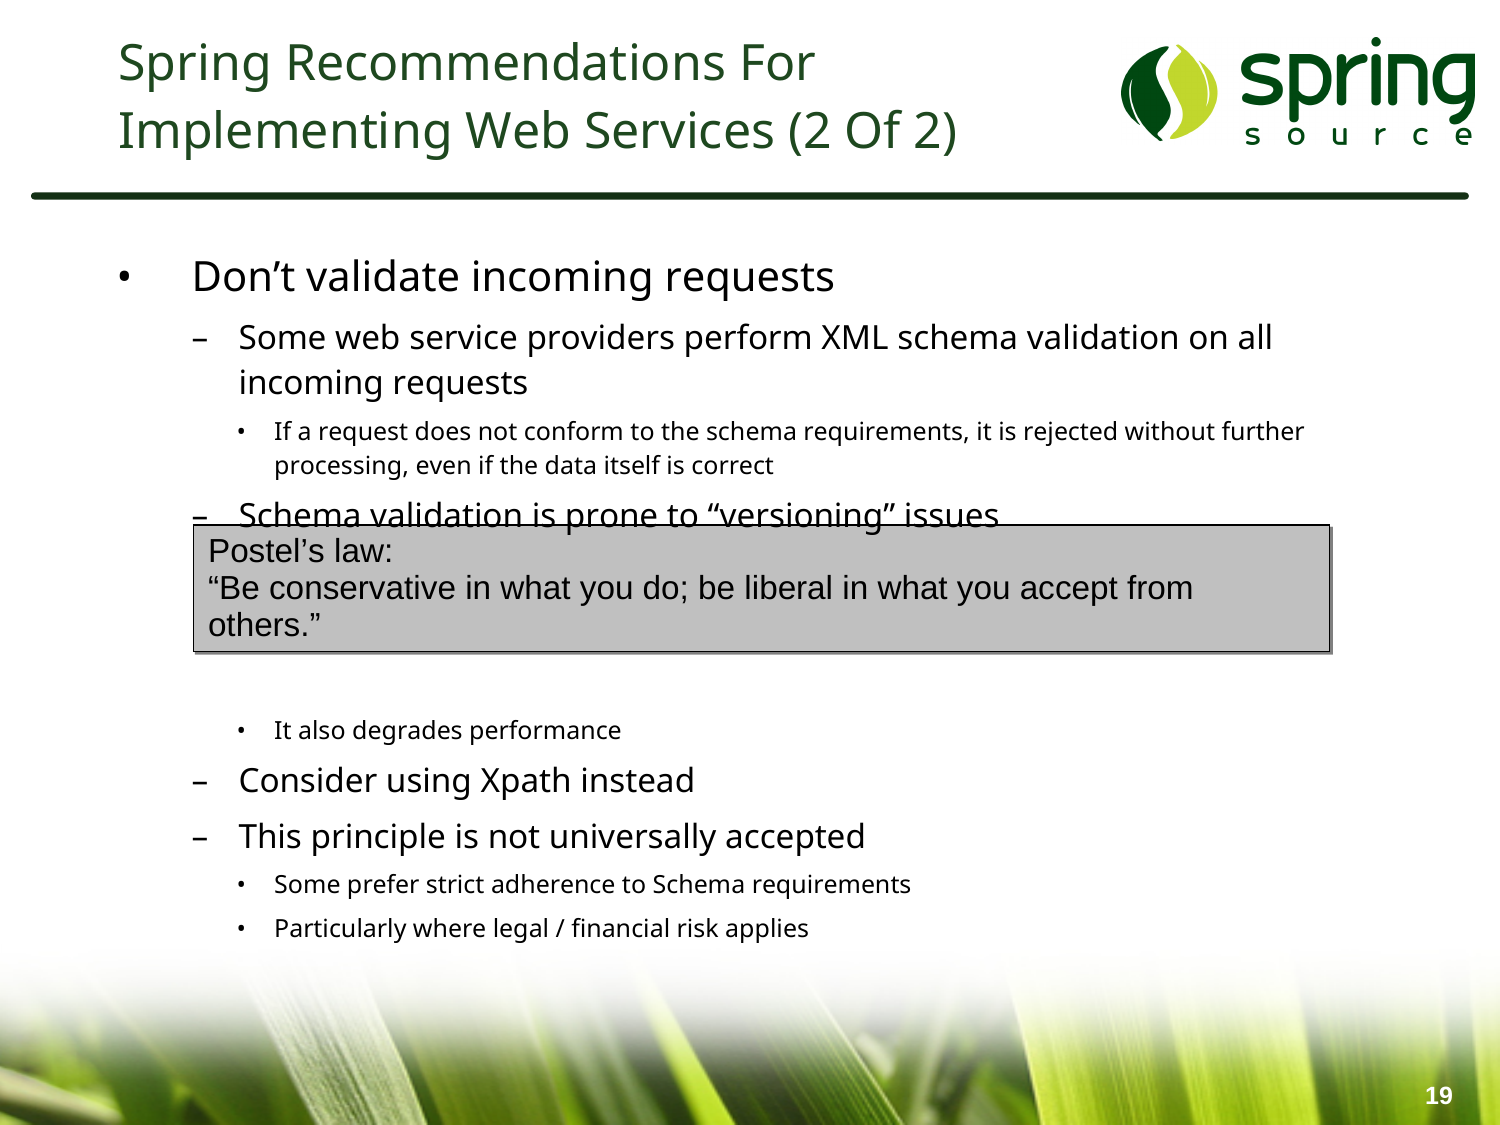

# Spring Recommendations For Implementing Web Services (2 Of 2)
Don’t validate incoming requests
Some web service providers perform XML schema validation on all incoming requests
If a request does not conform to the schema requirements, it is rejected without further processing, even if the data itself is correct
Schema validation is prone to “versioning” issues
It also degrades performance
Consider using Xpath instead
This principle is not universally accepted
Some prefer strict adherence to Schema requirements
Particularly where legal / financial risk applies
Postel’s law:
“Be conservative in what you do; be liberal in what you accept from others.”